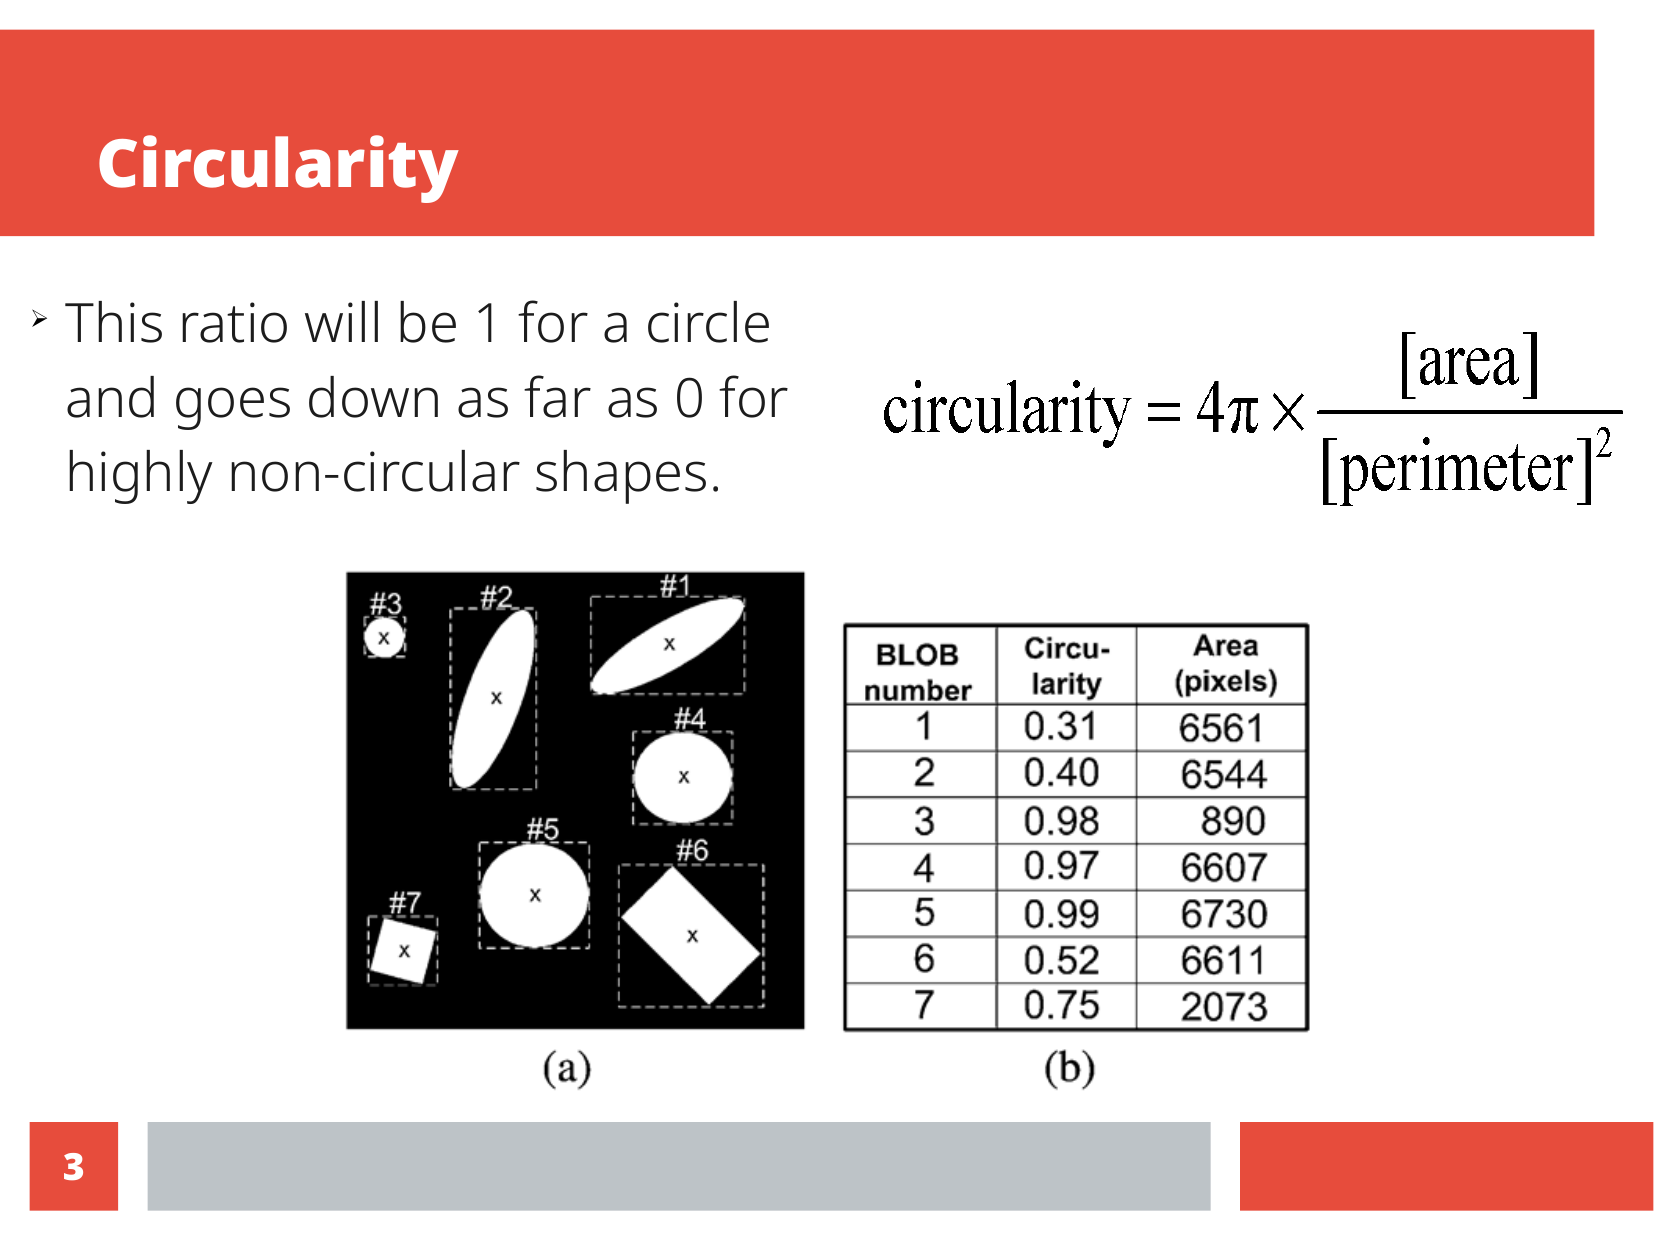

# Circularity
This ratio will be 1 for a circle and goes down as far as 0 for highly non-circular shapes.
3